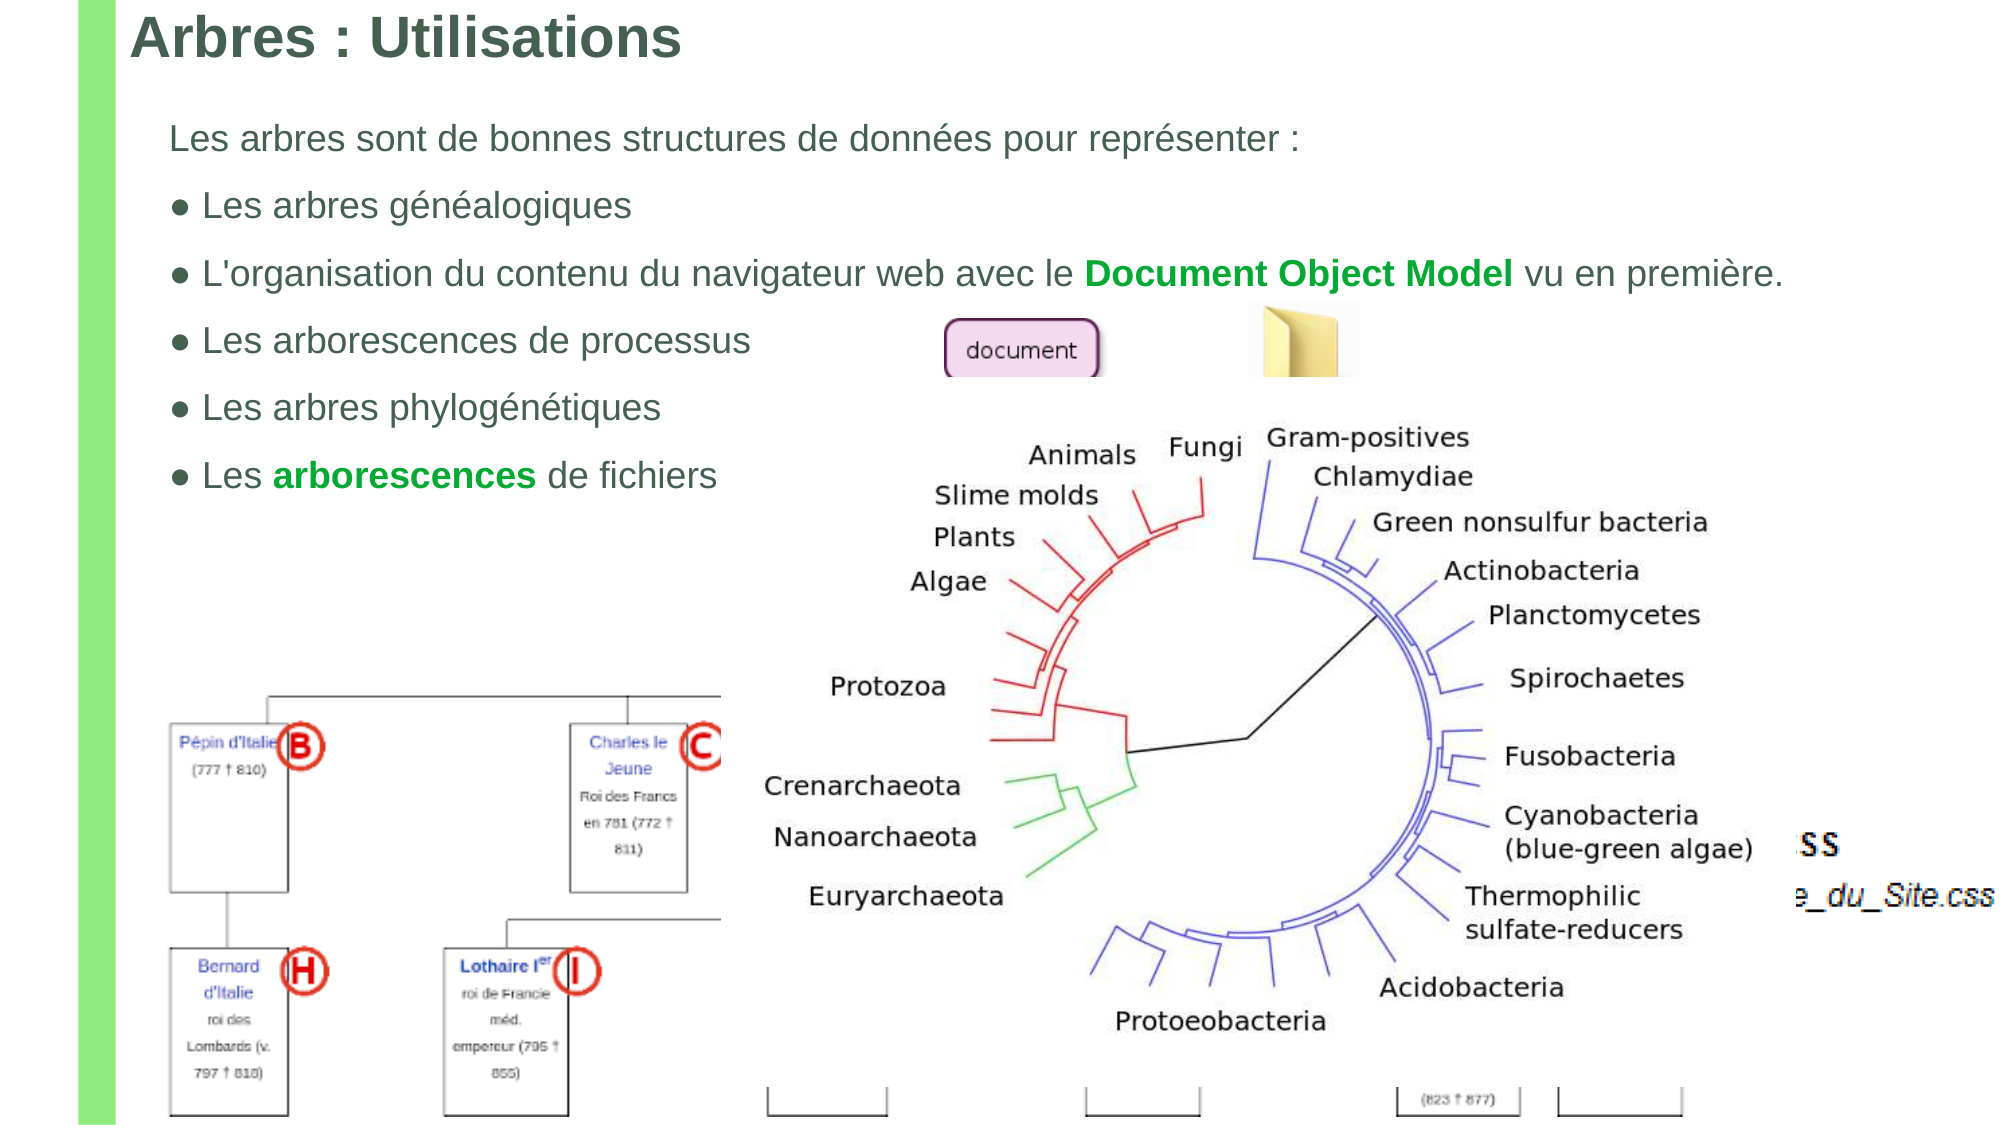

Arbres : Utilisations
Les arbres sont de bonnes structures de données pour représenter :
● Les arbres généalogiques
● L'organisation du contenu du navigateur web avec le Document Object Model vu en première.
● Les arborescences de processus
● Les arbres phylogénétiques
● Les arborescences de fichiers